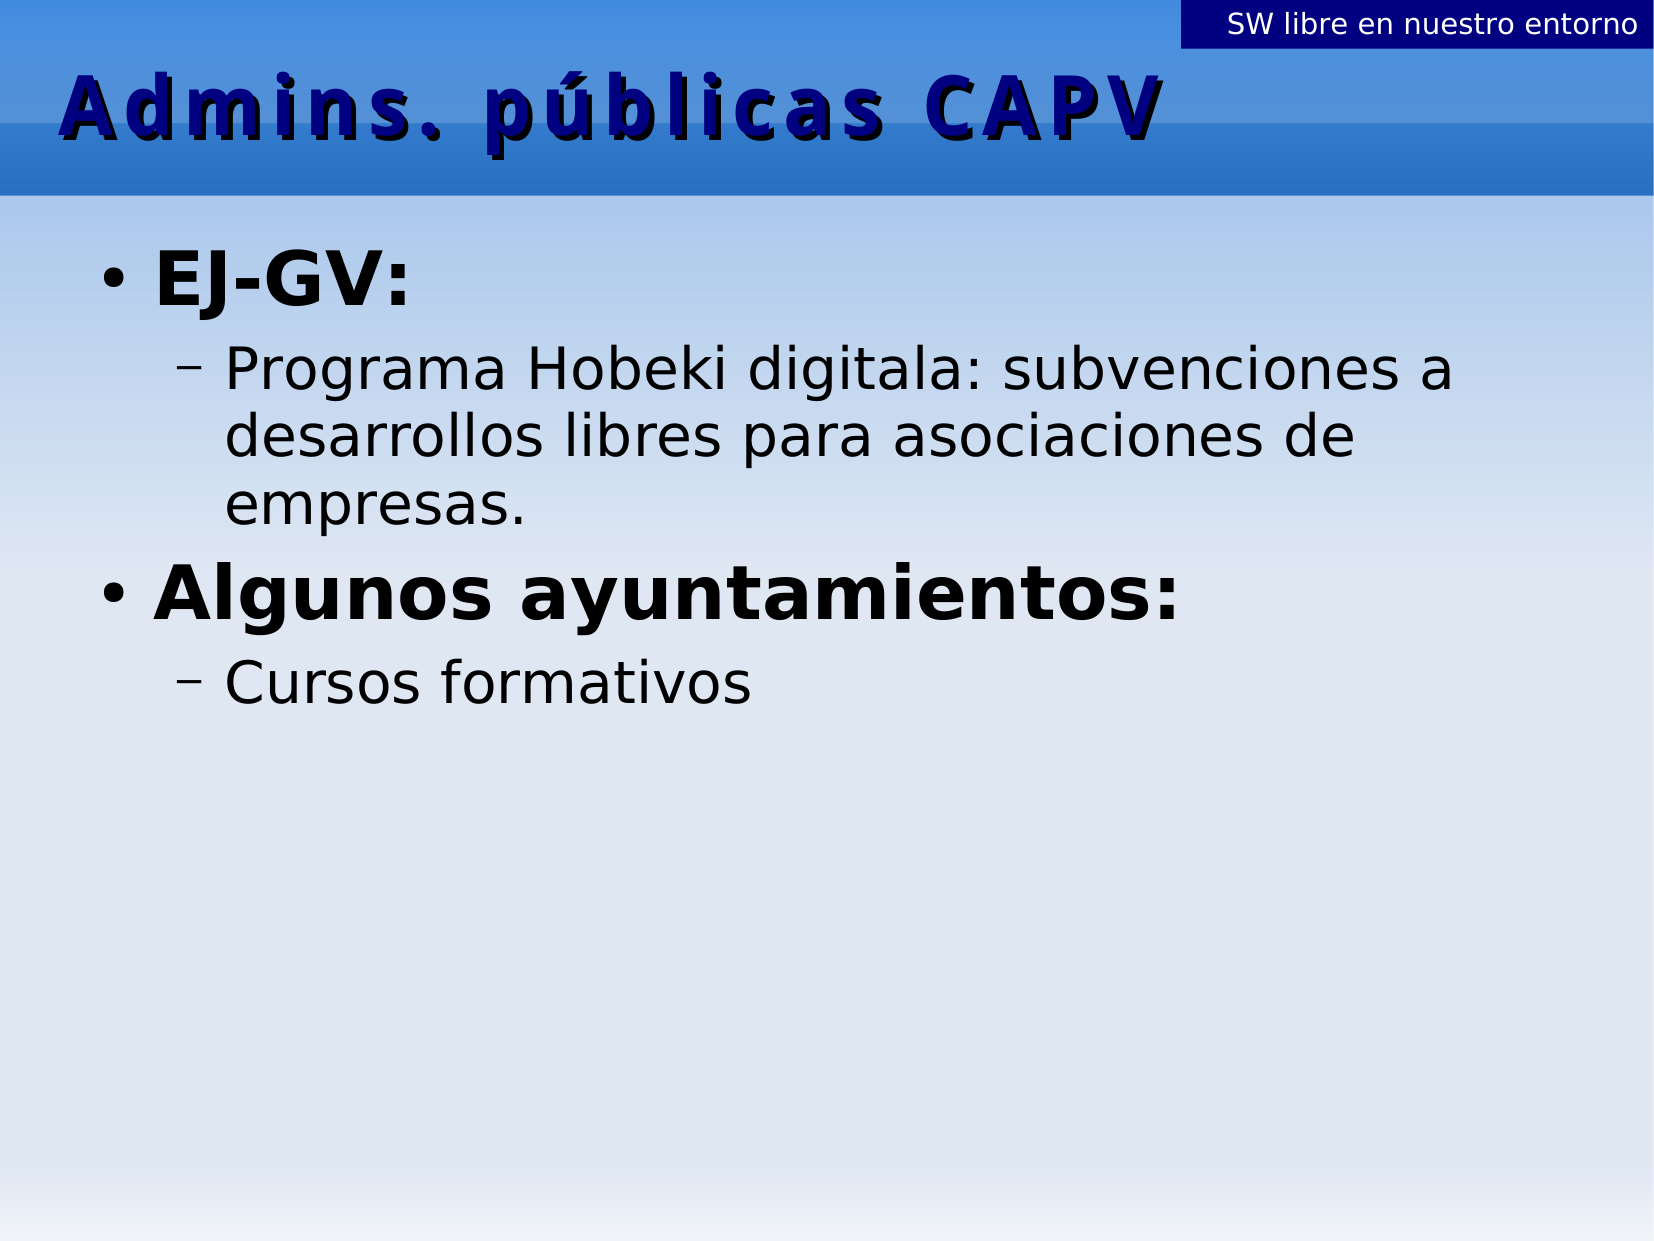

SW libre en nuestro entorno
# Admins. públicas CAPV
EJ-GV:
Programa Hobeki digitala: subvenciones a desarrollos libres para asociaciones de empresas.
Algunos ayuntamientos:
Cursos formativos